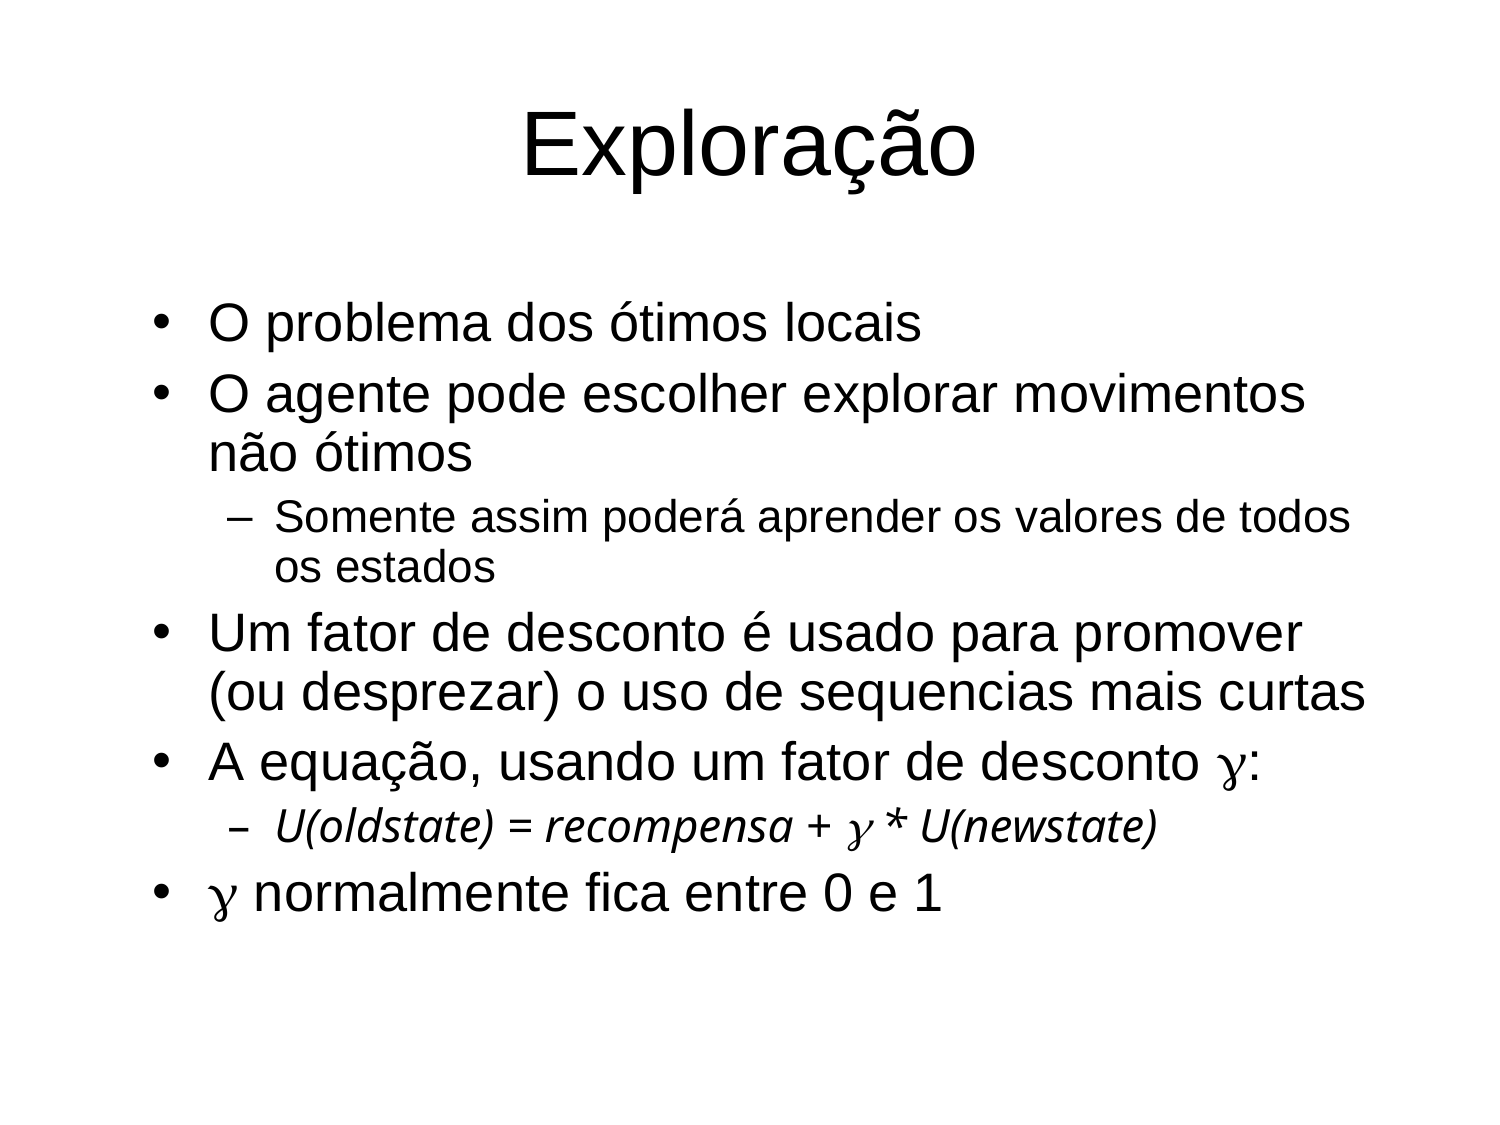

# Exploração
O problema dos ótimos locais
O agente pode escolher explorar movimentos não ótimos
Somente assim poderá aprender os valores de todos os estados
Um fator de desconto é usado para promover (ou desprezar) o uso de sequencias mais curtas
A equação, usando um fator de desconto :
U(oldstate) = recompensa +  * U(newstate)
 normalmente fica entre 0 e 1